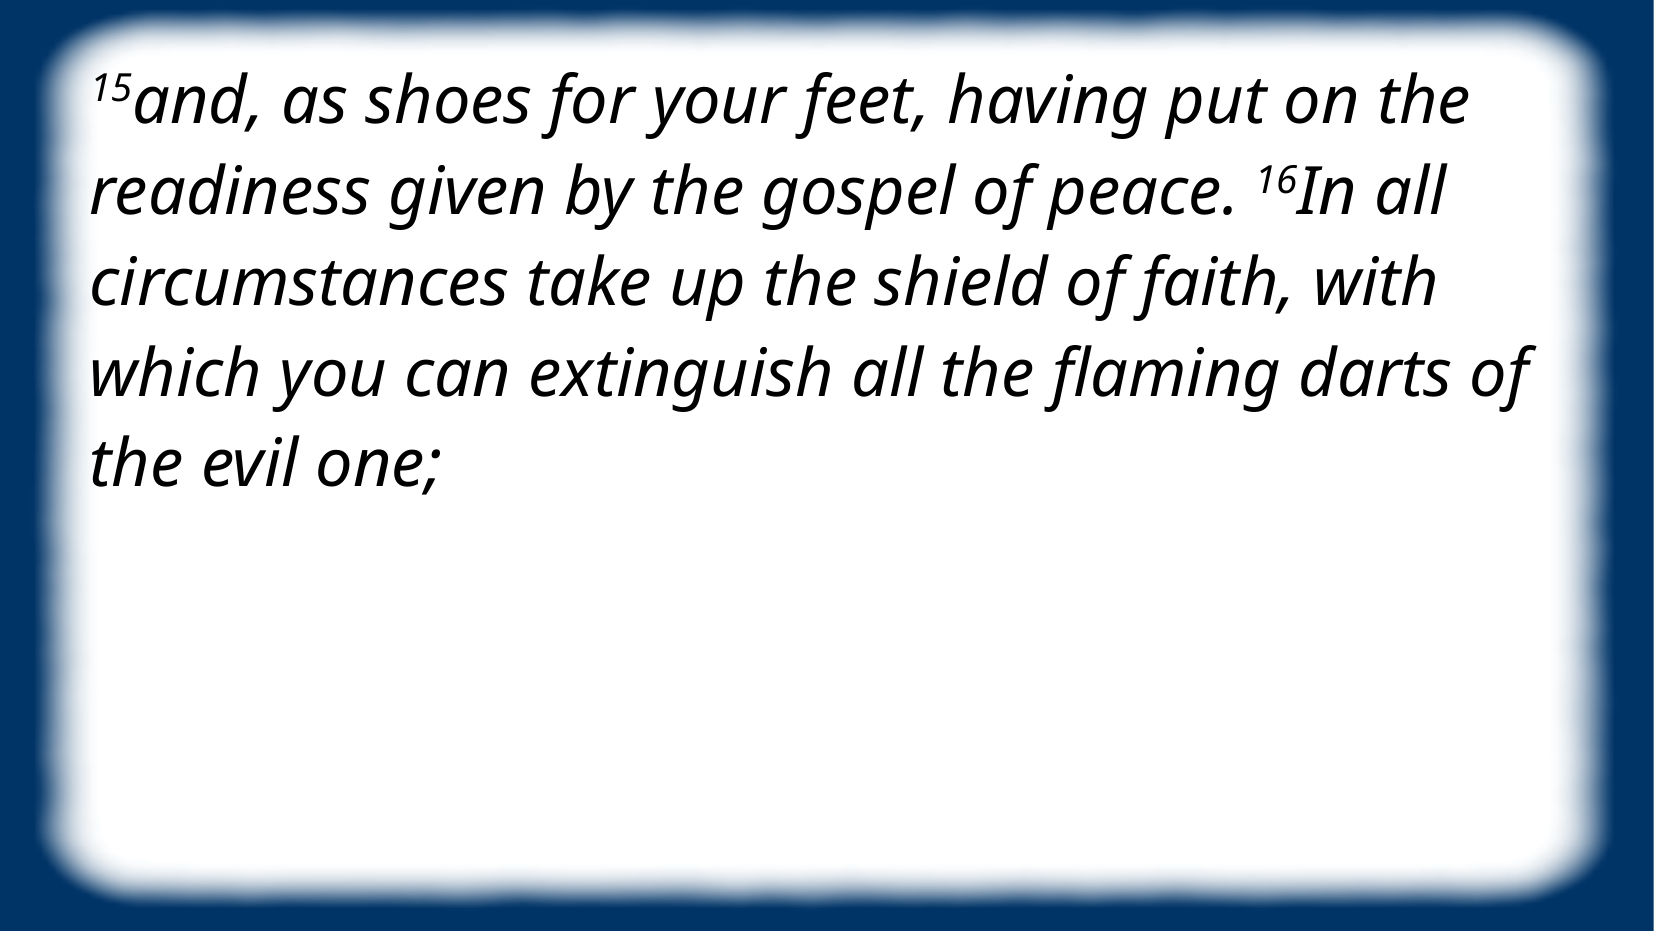

15and, as shoes for your feet, having put on the readiness given by the gospel of peace. 16In all circumstances take up the shield of faith, with which you can extinguish all the flaming darts of the evil one;